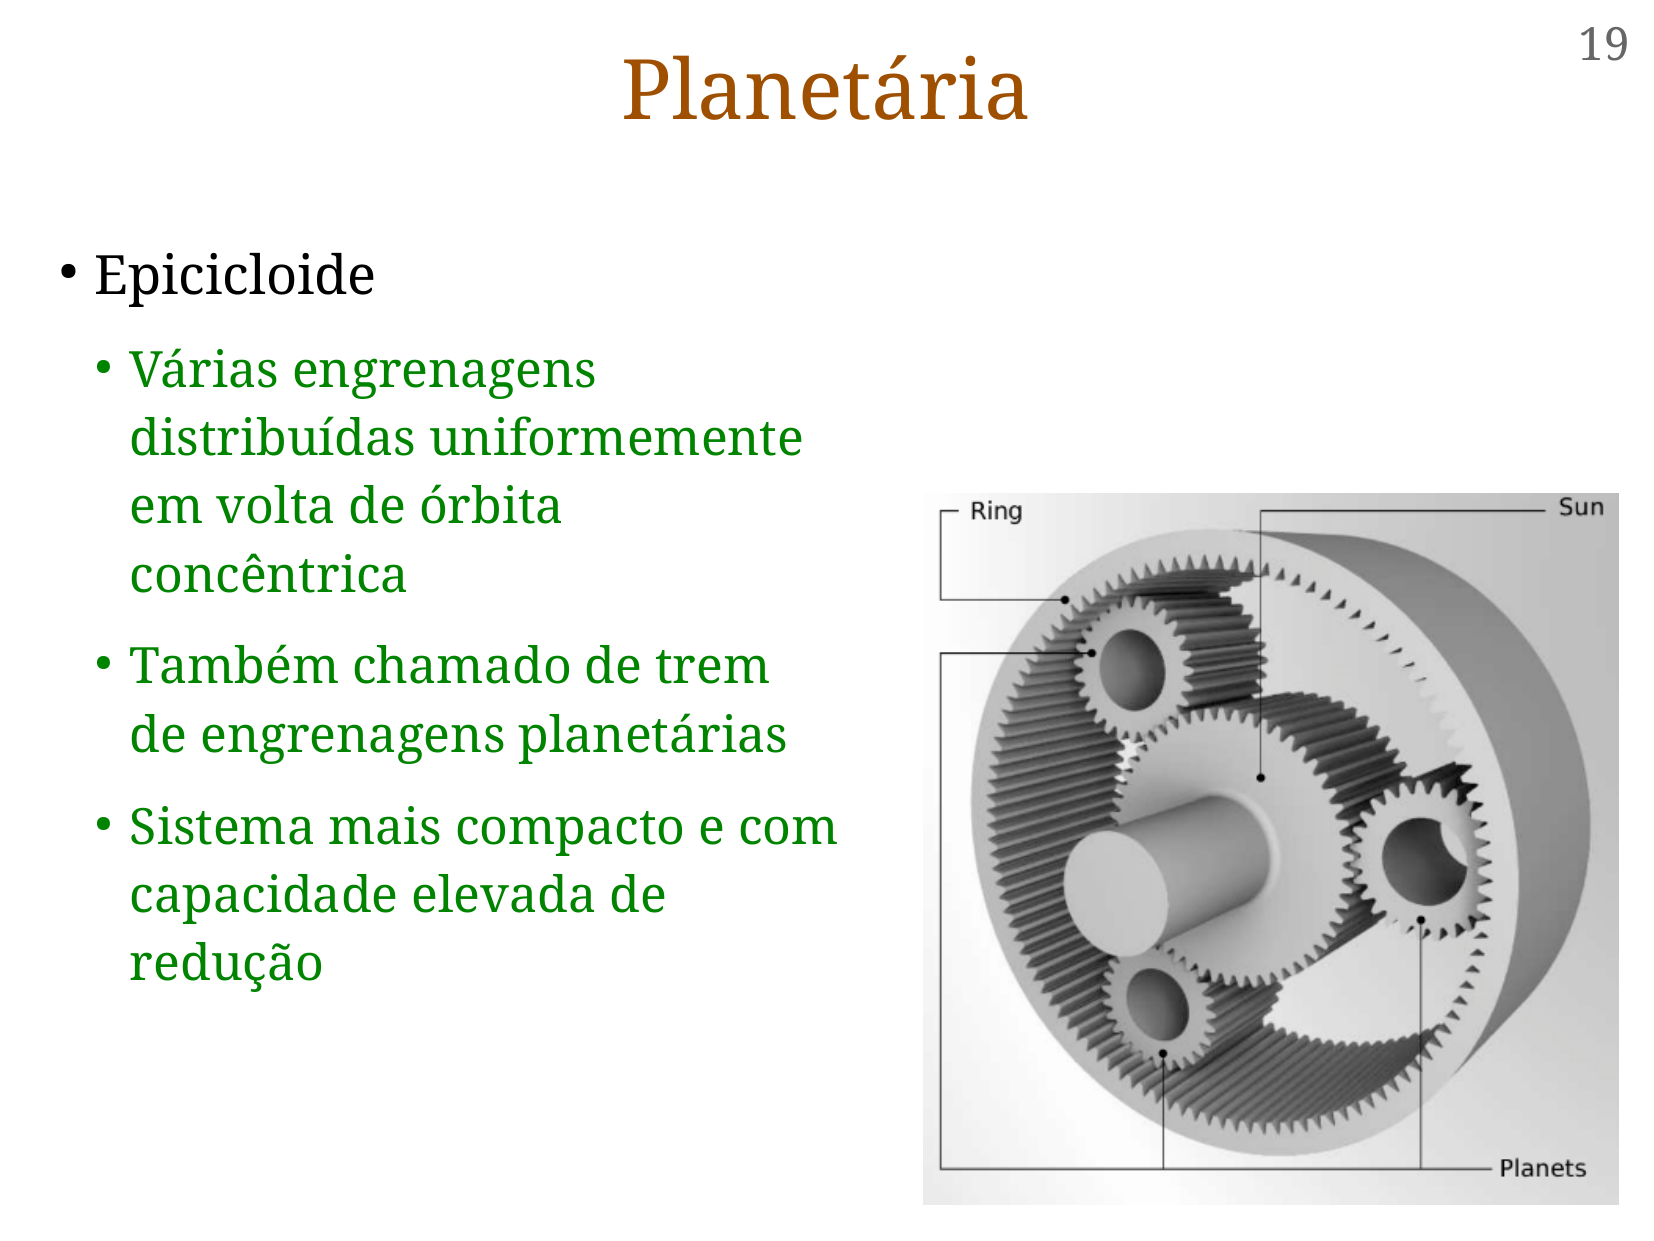

19
# Planetária
Epicicloide
Várias engrenagens
distribuídas uniformemente
em volta de órbita
concêntrica
Também chamado de trem
de engrenagens planetárias
Sistema mais compacto e com
capacidade elevada de
redução